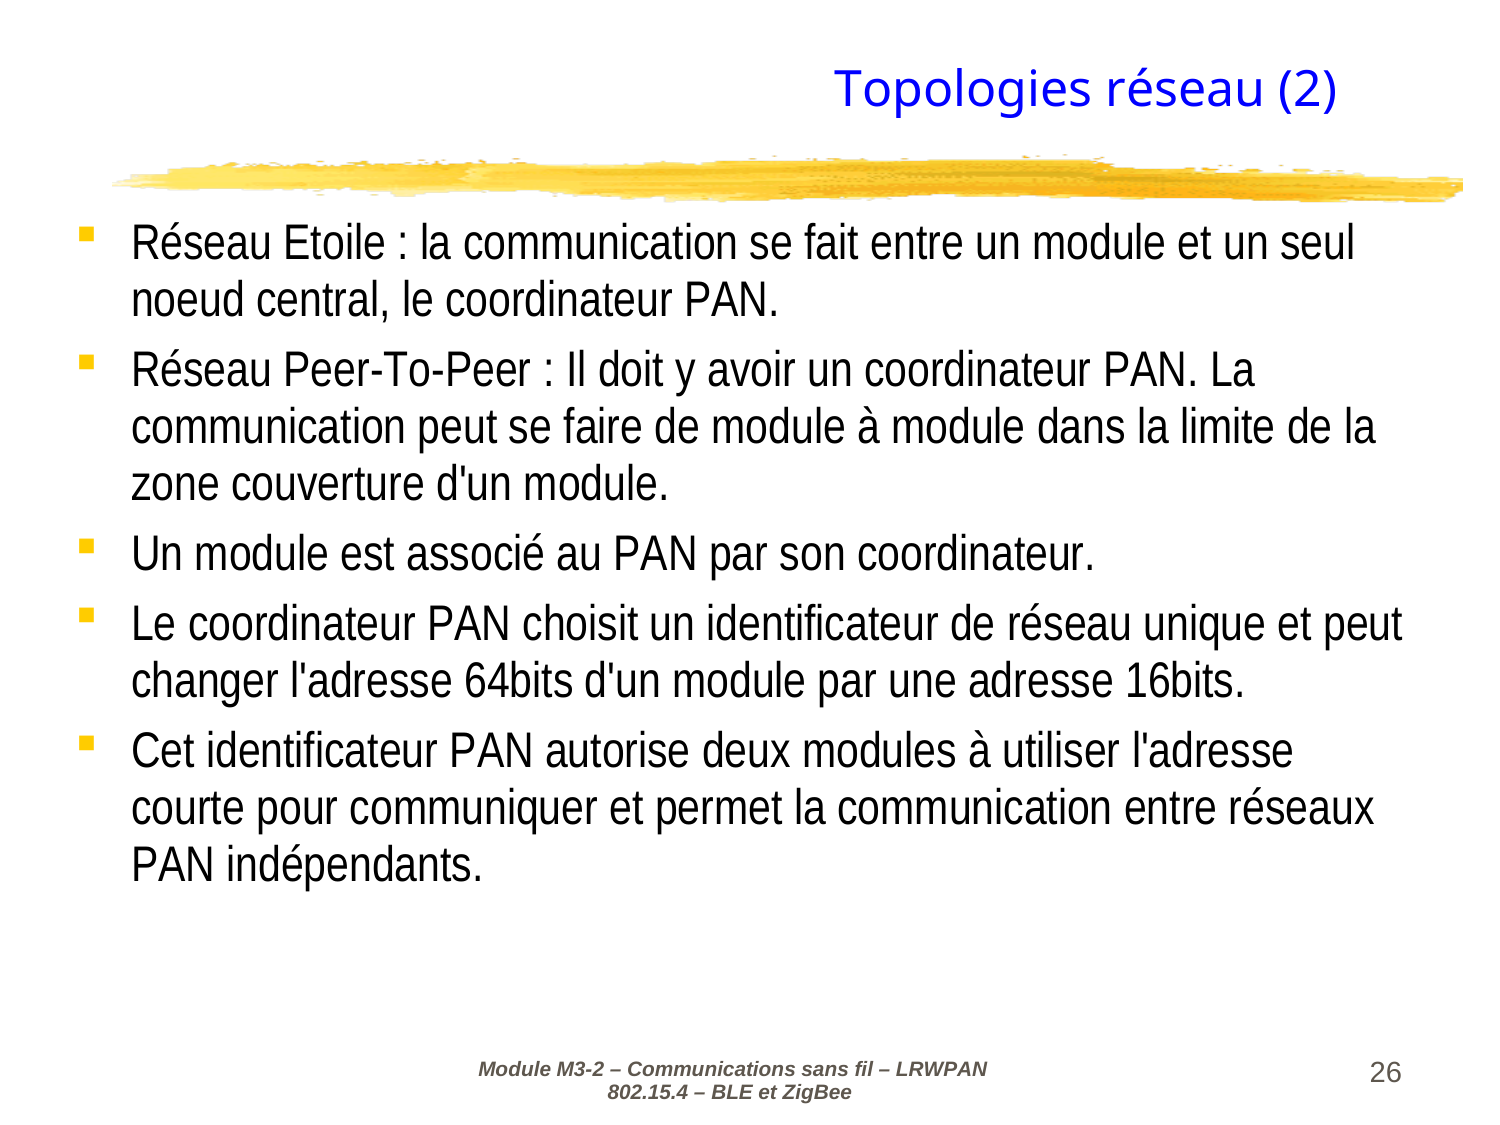

# Topologies réseau (2)
Réseau Etoile : la communication se fait entre un module et un seul noeud central, le coordinateur PAN.
Réseau Peer-To-Peer : Il doit y avoir un coordinateur PAN. La communication peut se faire de module à module dans la limite de la zone couverture d'un module.
Un module est associé au PAN par son coordinateur.
Le coordinateur PAN choisit un identificateur de réseau unique et peut changer l'adresse 64bits d'un module par une adresse 16bits.
Cet identificateur PAN autorise deux modules à utiliser l'adresse courte pour communiquer et permet la communication entre réseaux PAN indépendants.
26